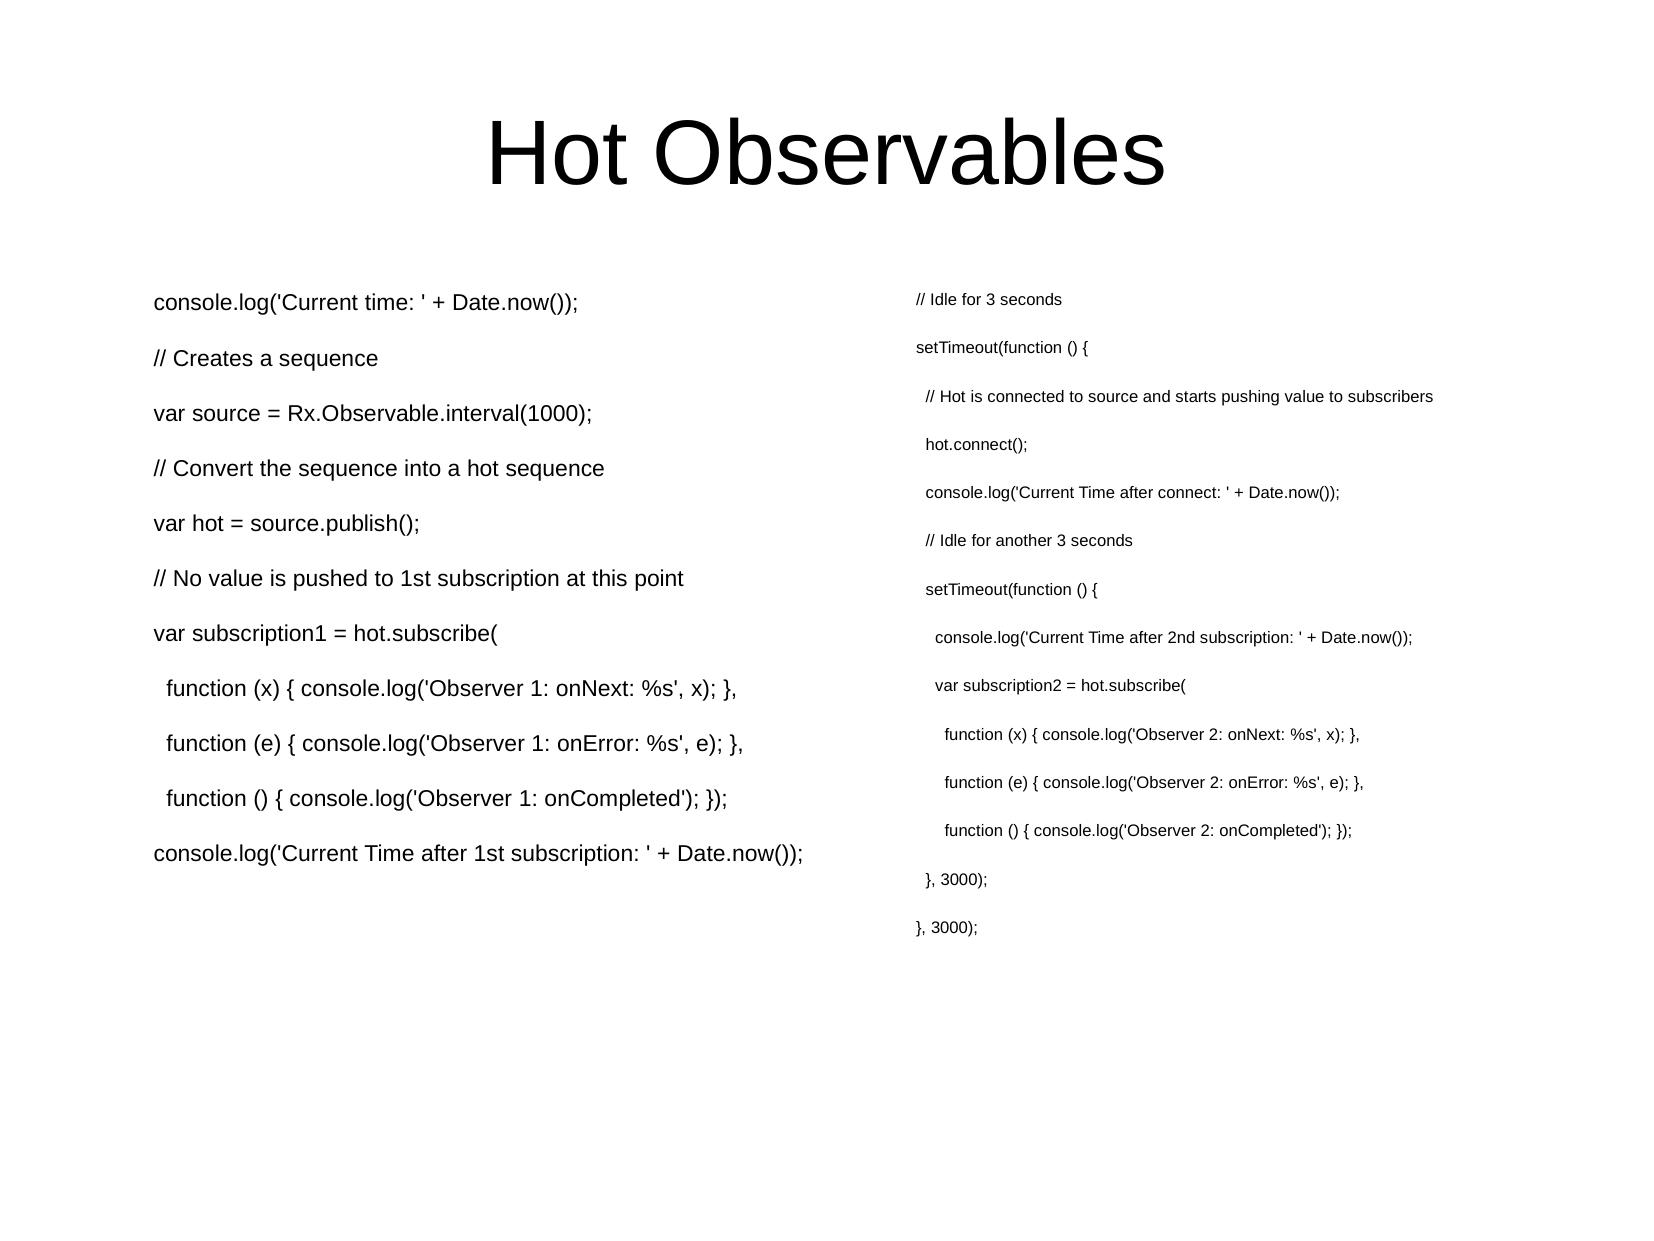

# Hot Observables
console.log('Current time: ' + Date.now());
// Creates a sequence
var source = Rx.Observable.interval(1000);
// Convert the sequence into a hot sequence
var hot = source.publish();
// No value is pushed to 1st subscription at this point
var subscription1 = hot.subscribe(
 function (x) { console.log('Observer 1: onNext: %s', x); },
 function (e) { console.log('Observer 1: onError: %s', e); },
 function () { console.log('Observer 1: onCompleted'); });
console.log('Current Time after 1st subscription: ' + Date.now());
// Idle for 3 seconds
setTimeout(function () {
 // Hot is connected to source and starts pushing value to subscribers
 hot.connect();
 console.log('Current Time after connect: ' + Date.now());
 // Idle for another 3 seconds
 setTimeout(function () {
 console.log('Current Time after 2nd subscription: ' + Date.now());
 var subscription2 = hot.subscribe(
 function (x) { console.log('Observer 2: onNext: %s', x); },
 function (e) { console.log('Observer 2: onError: %s', e); },
 function () { console.log('Observer 2: onCompleted'); });
 }, 3000);
}, 3000);